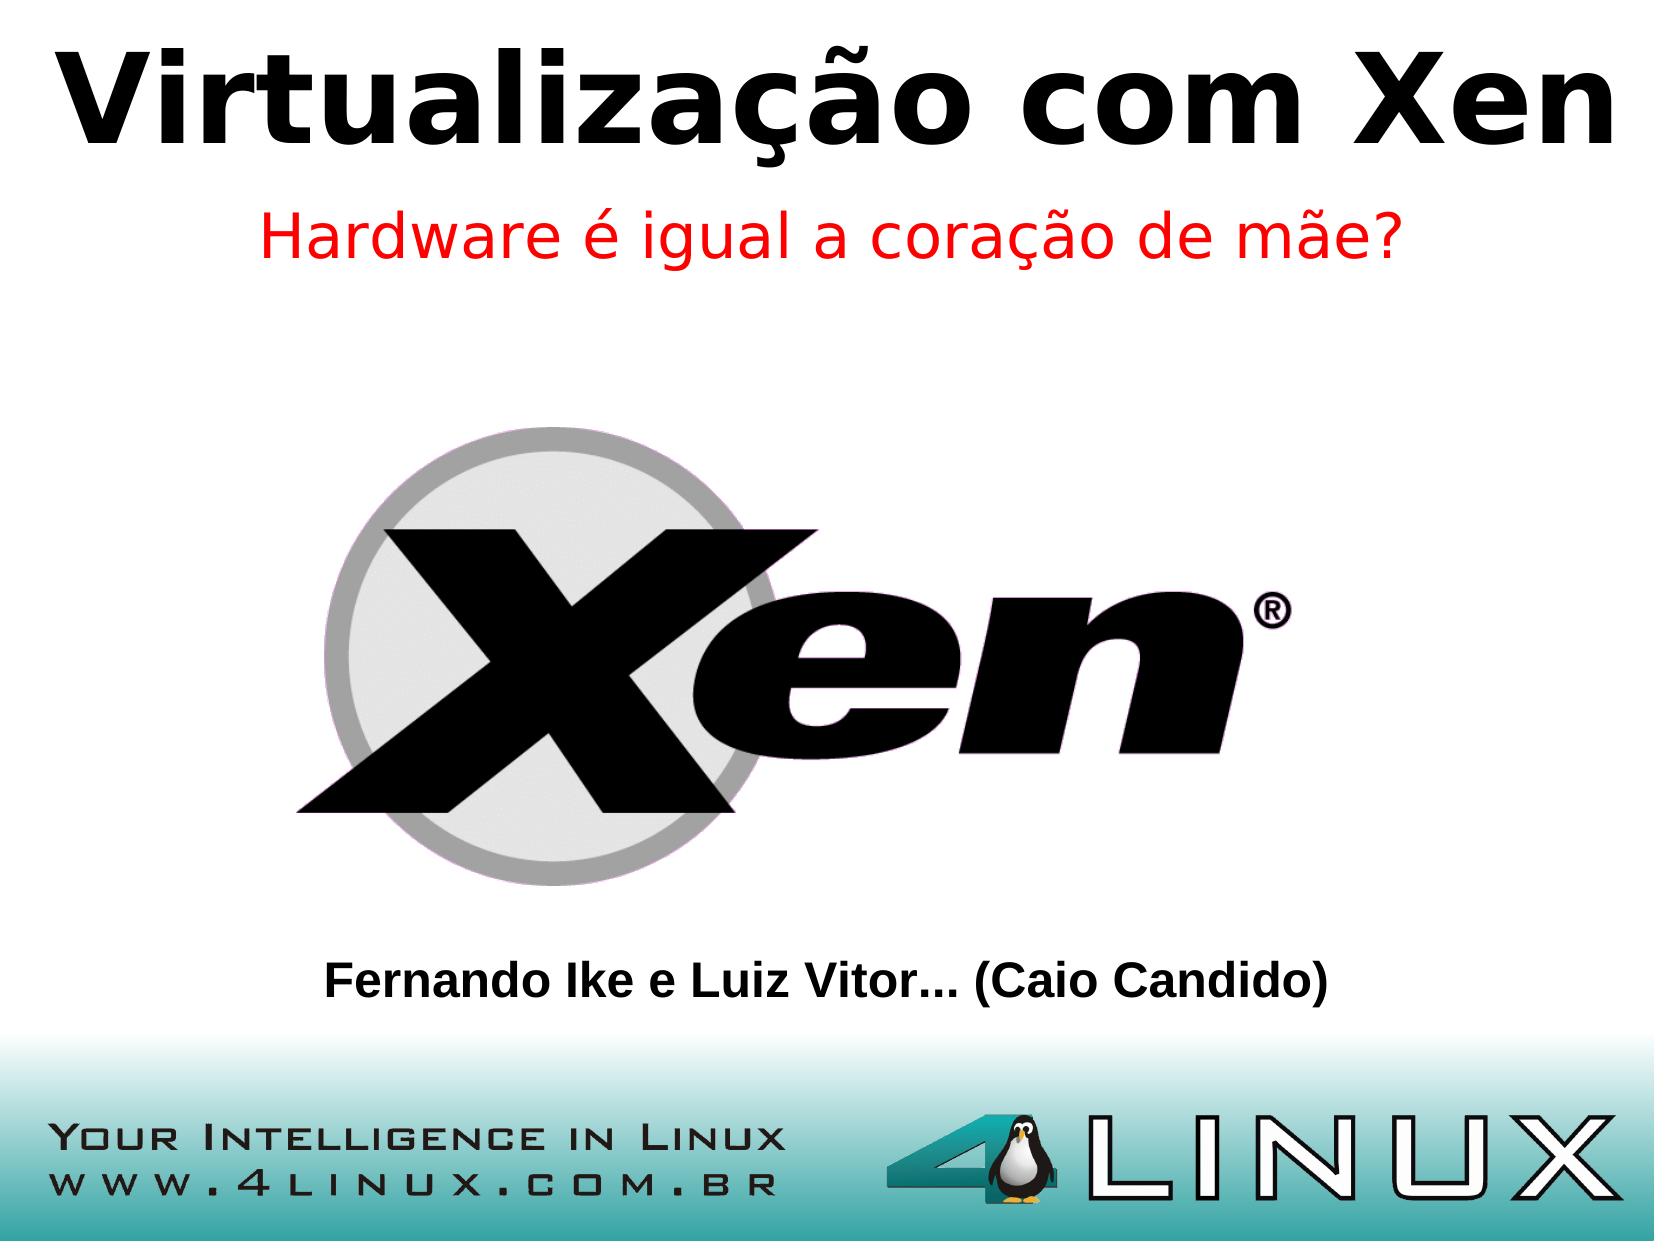

Virtualização com Xen
# Hardware é igual a coração de mãe?
Fernando Ike e Luiz Vitor... (Caio Candido)